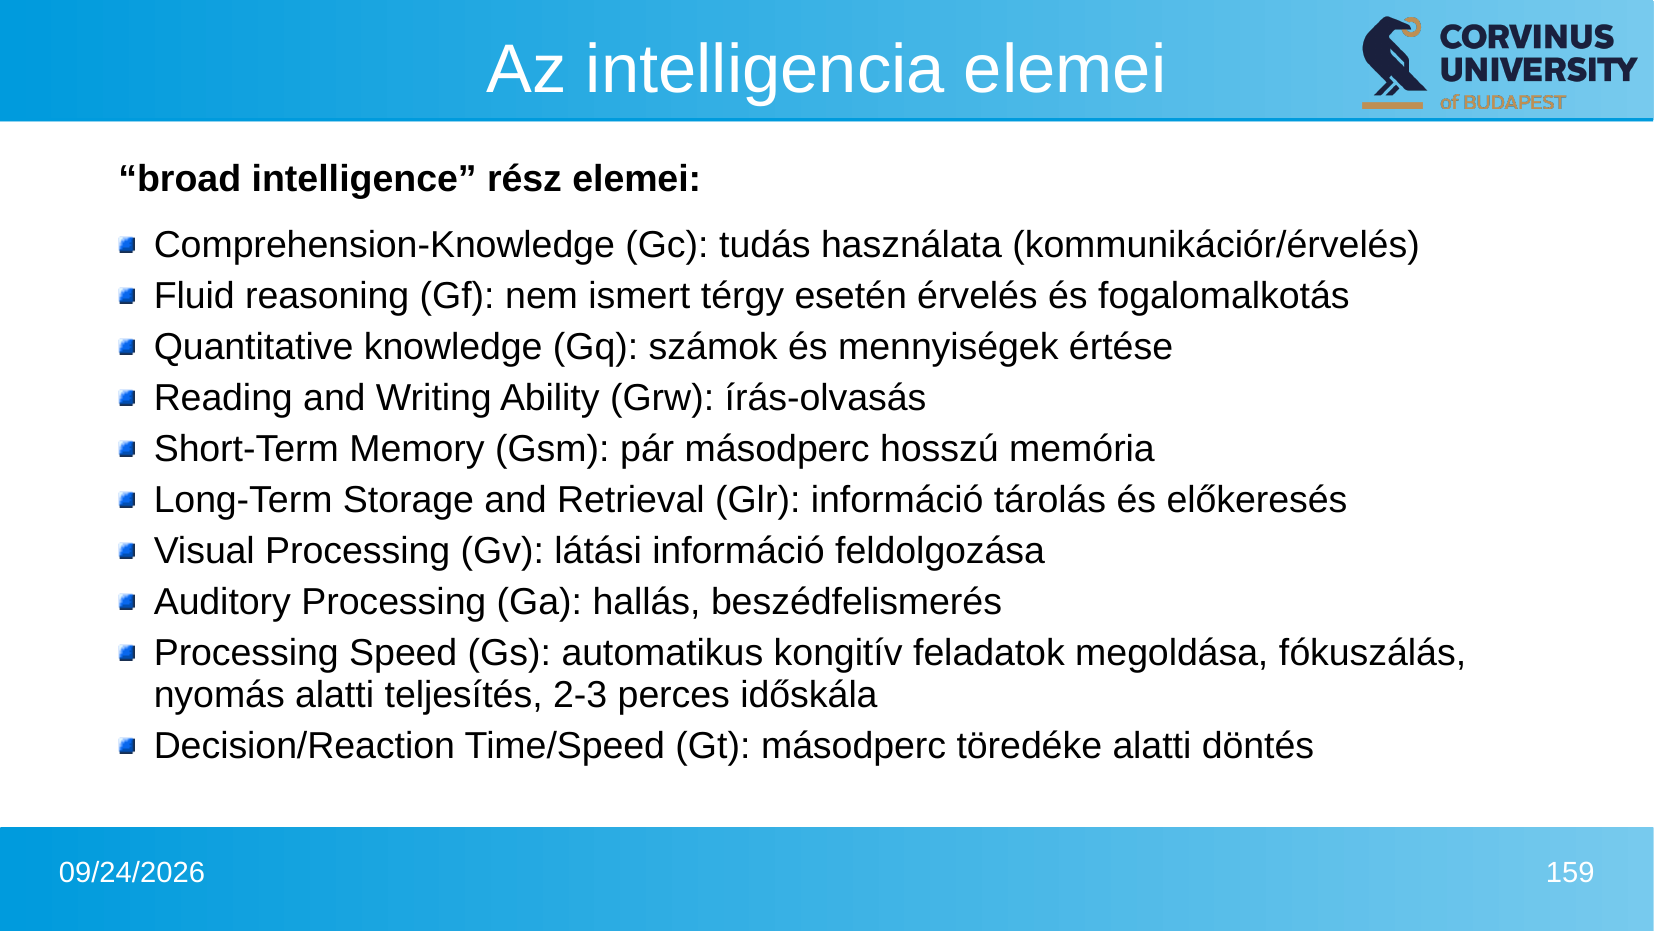

# Az intelligencia elemei
“broad intelligence” rész elemei:
Comprehension-Knowledge (Gc): tudás használata (kommunikációr/érvelés)
Fluid reasoning (Gf): nem ismert térgy esetén érvelés és fogalomalkotás
Quantitative knowledge (Gq): számok és mennyiségek értése
Reading and Writing Ability (Grw): írás-olvasás
Short-Term Memory (Gsm): pár másodperc hosszú memória
Long-Term Storage and Retrieval (Glr): információ tárolás és előkeresés
Visual Processing (Gv): látási információ feldolgozása
Auditory Processing (Ga): hallás, beszédfelismerés
Processing Speed (Gs): automatikus kongitív feladatok megoldása, fókuszálás, nyomás alatti teljesítés, 2-3 perces időskála
Decision/Reaction Time/Speed (Gt): másodperc töredéke alatti döntés
159